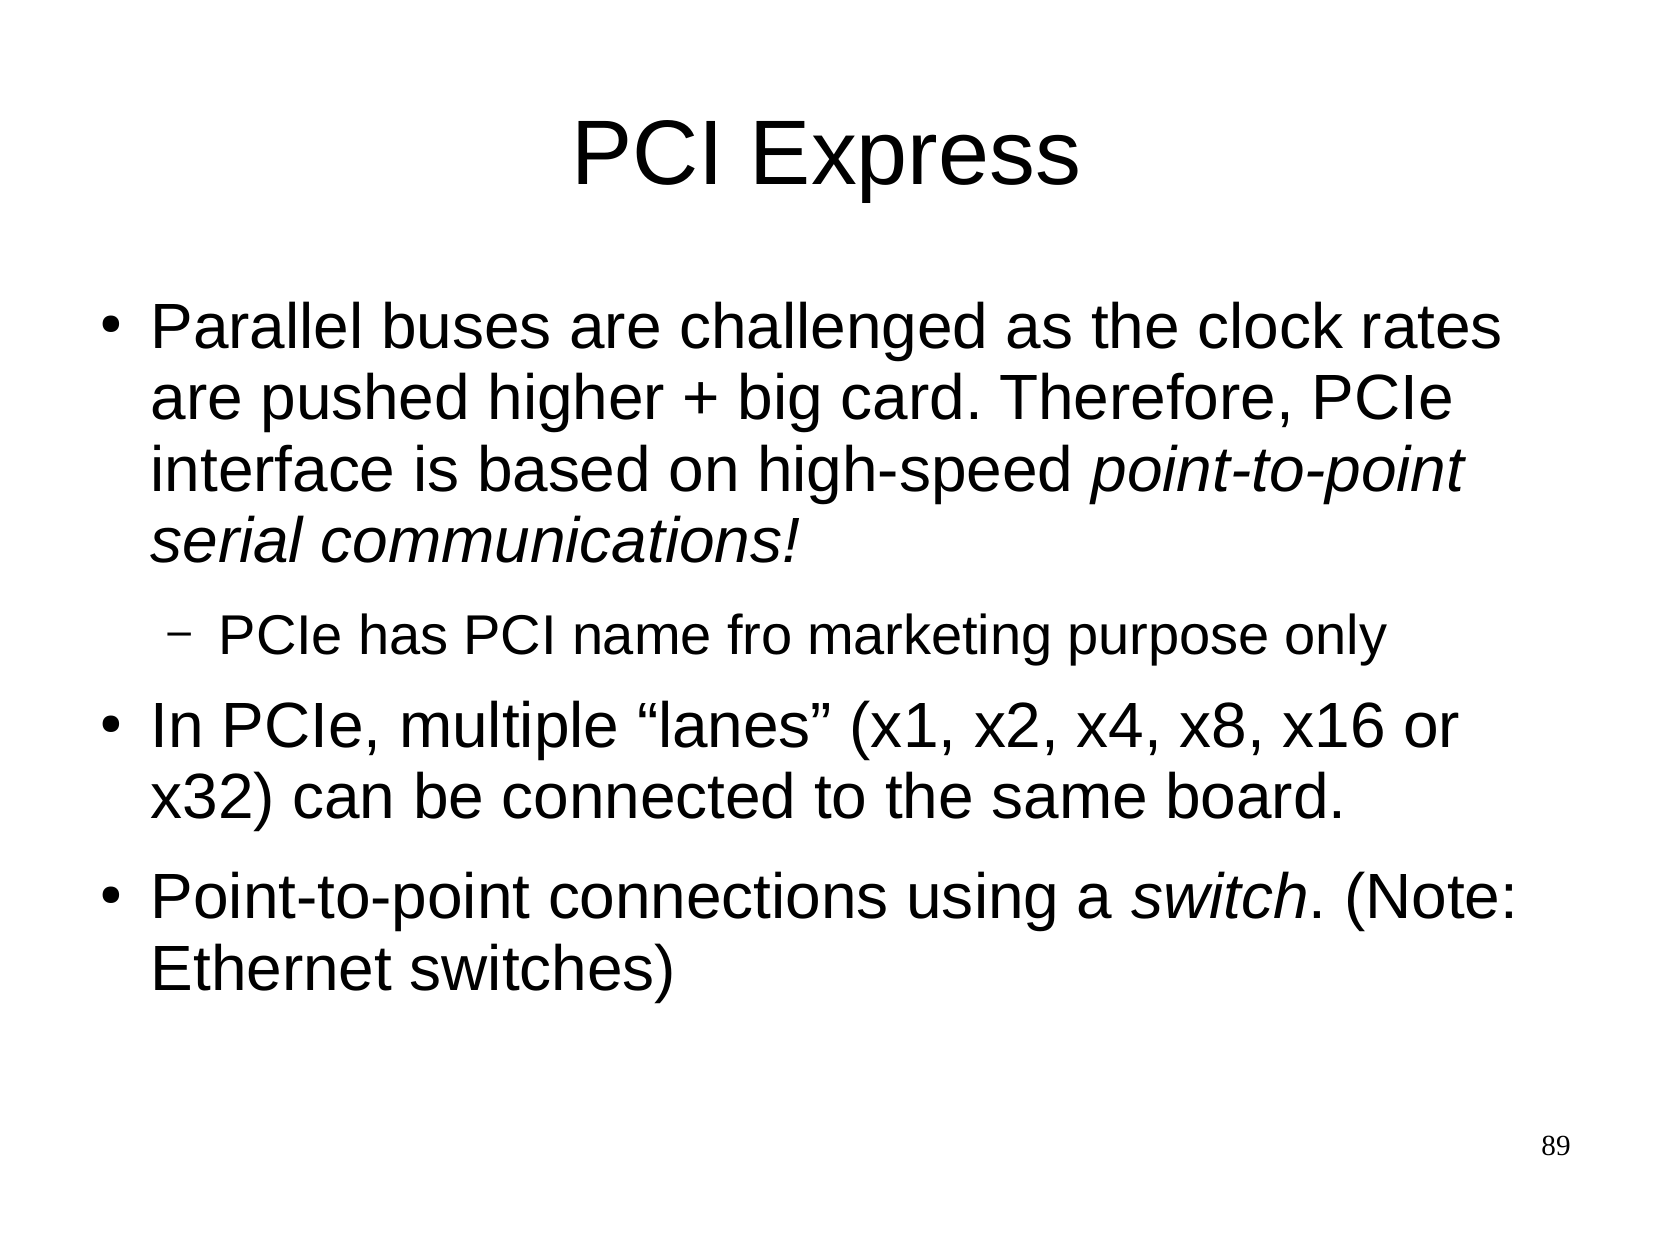

# PCI Express
Parallel buses are challenged as the clock rates are pushed higher + big card. Therefore, PCIe interface is based on high-speed point-to-point serial communications!
PCIe has PCI name fro marketing purpose only
In PCIe, multiple “lanes” (x1, x2, x4, x8, x16 or x32) can be connected to the same board.
Point-to-point connections using a switch. (Note: Ethernet switches)
89